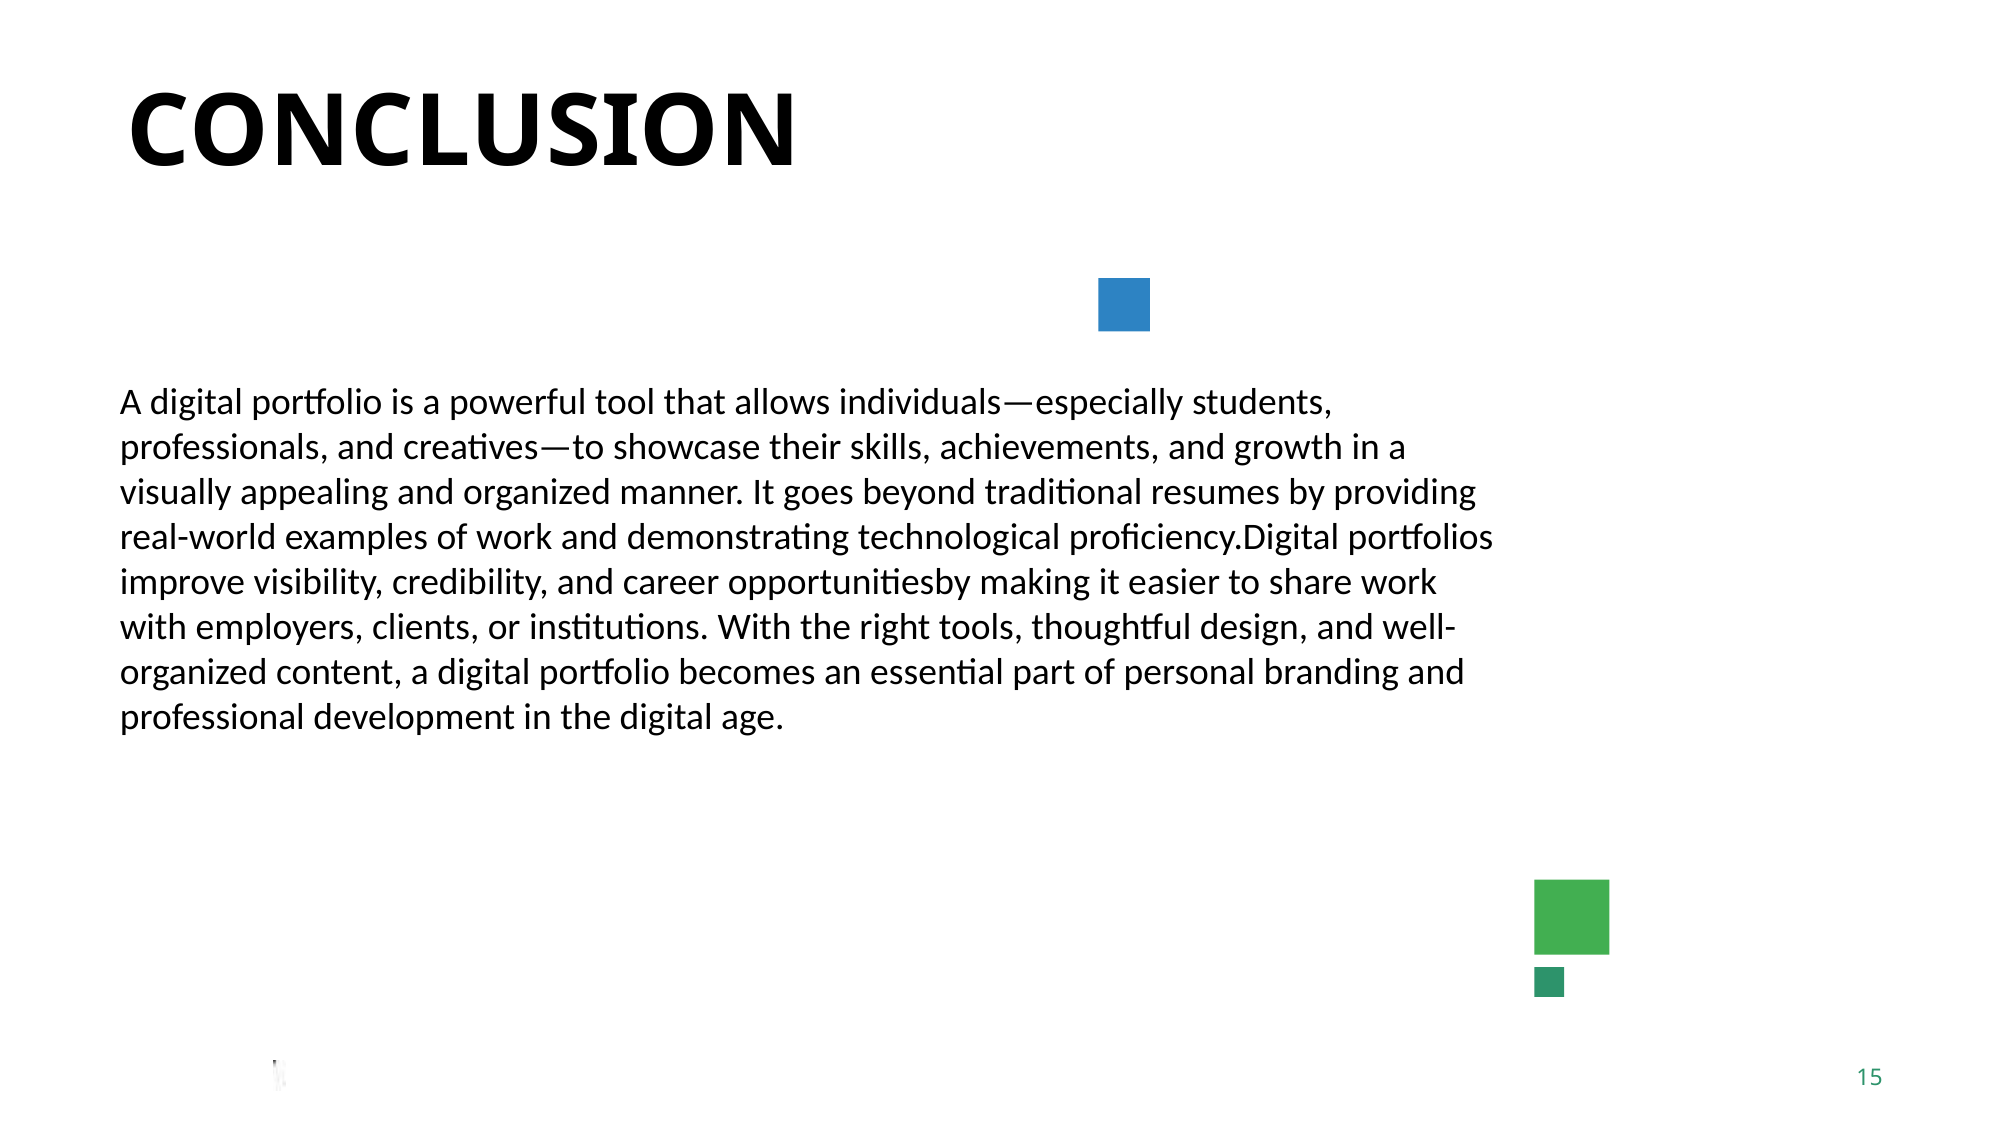

# CONCLUSION
A digital portfolio is a powerful tool that allows individuals—especially students, professionals, and creatives—to showcase their skills, achievements, and growth in a visually appealing and organized manner. It goes beyond traditional resumes by providing real-world examples of work and demonstrating technological proficiency.Digital portfolios improve visibility, credibility, and career opportunitiesby making it easier to share work with employers, clients, or institutions. With the right tools, thoughtful design, and well-organized content, a digital portfolio becomes an essential part of personal branding and professional development in the digital age.